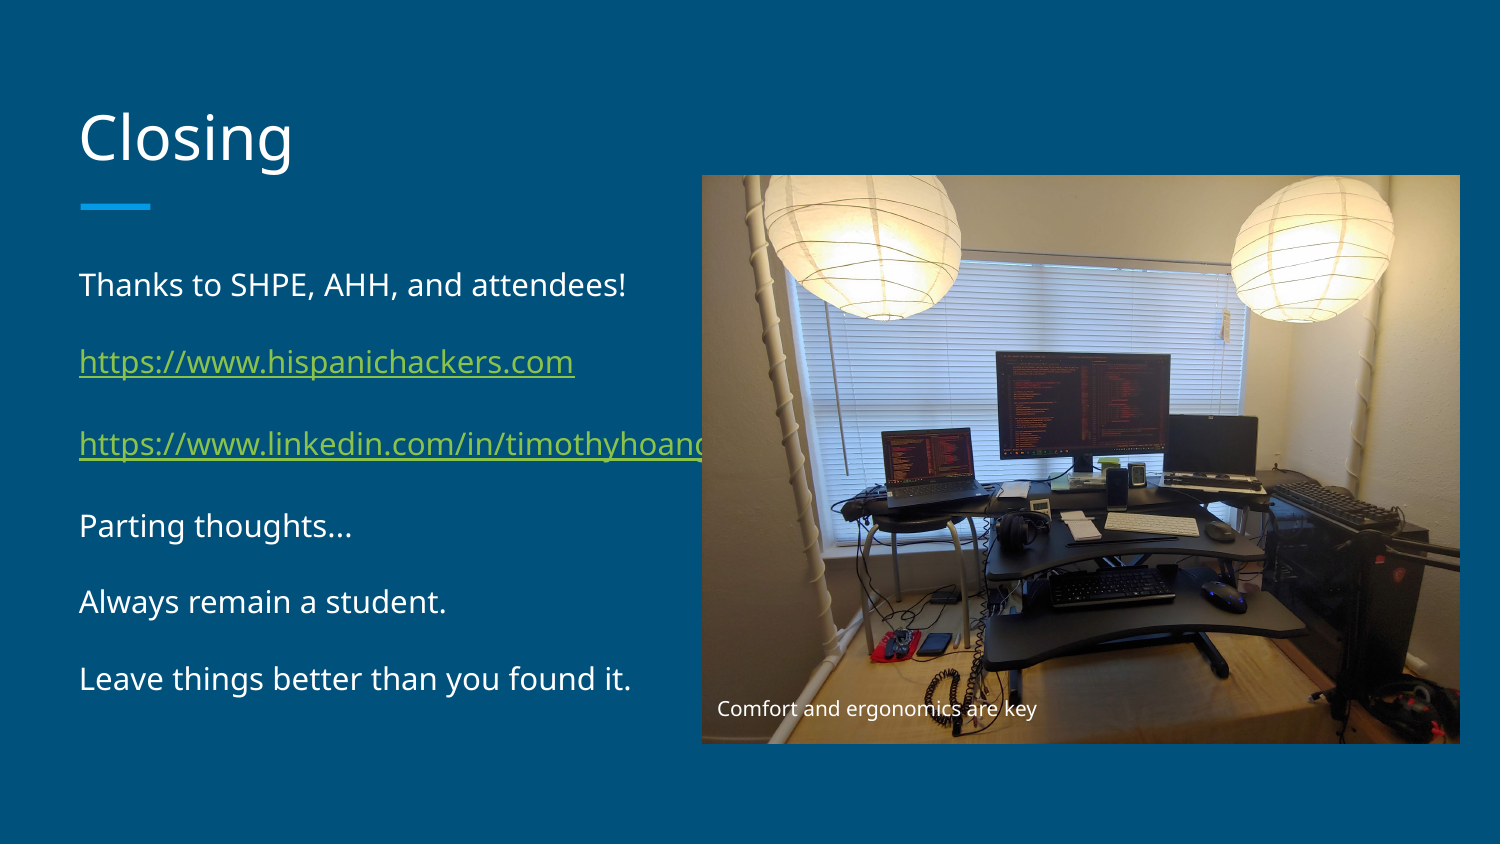

# Closing
Thanks to SHPE, AHH, and attendees!
https://www.hispanichackers.com
https://www.linkedin.com/in/timothyhoang
Parting thoughts...
Always remain a student.
Leave things better than you found it.
Comfort and ergonomics are key